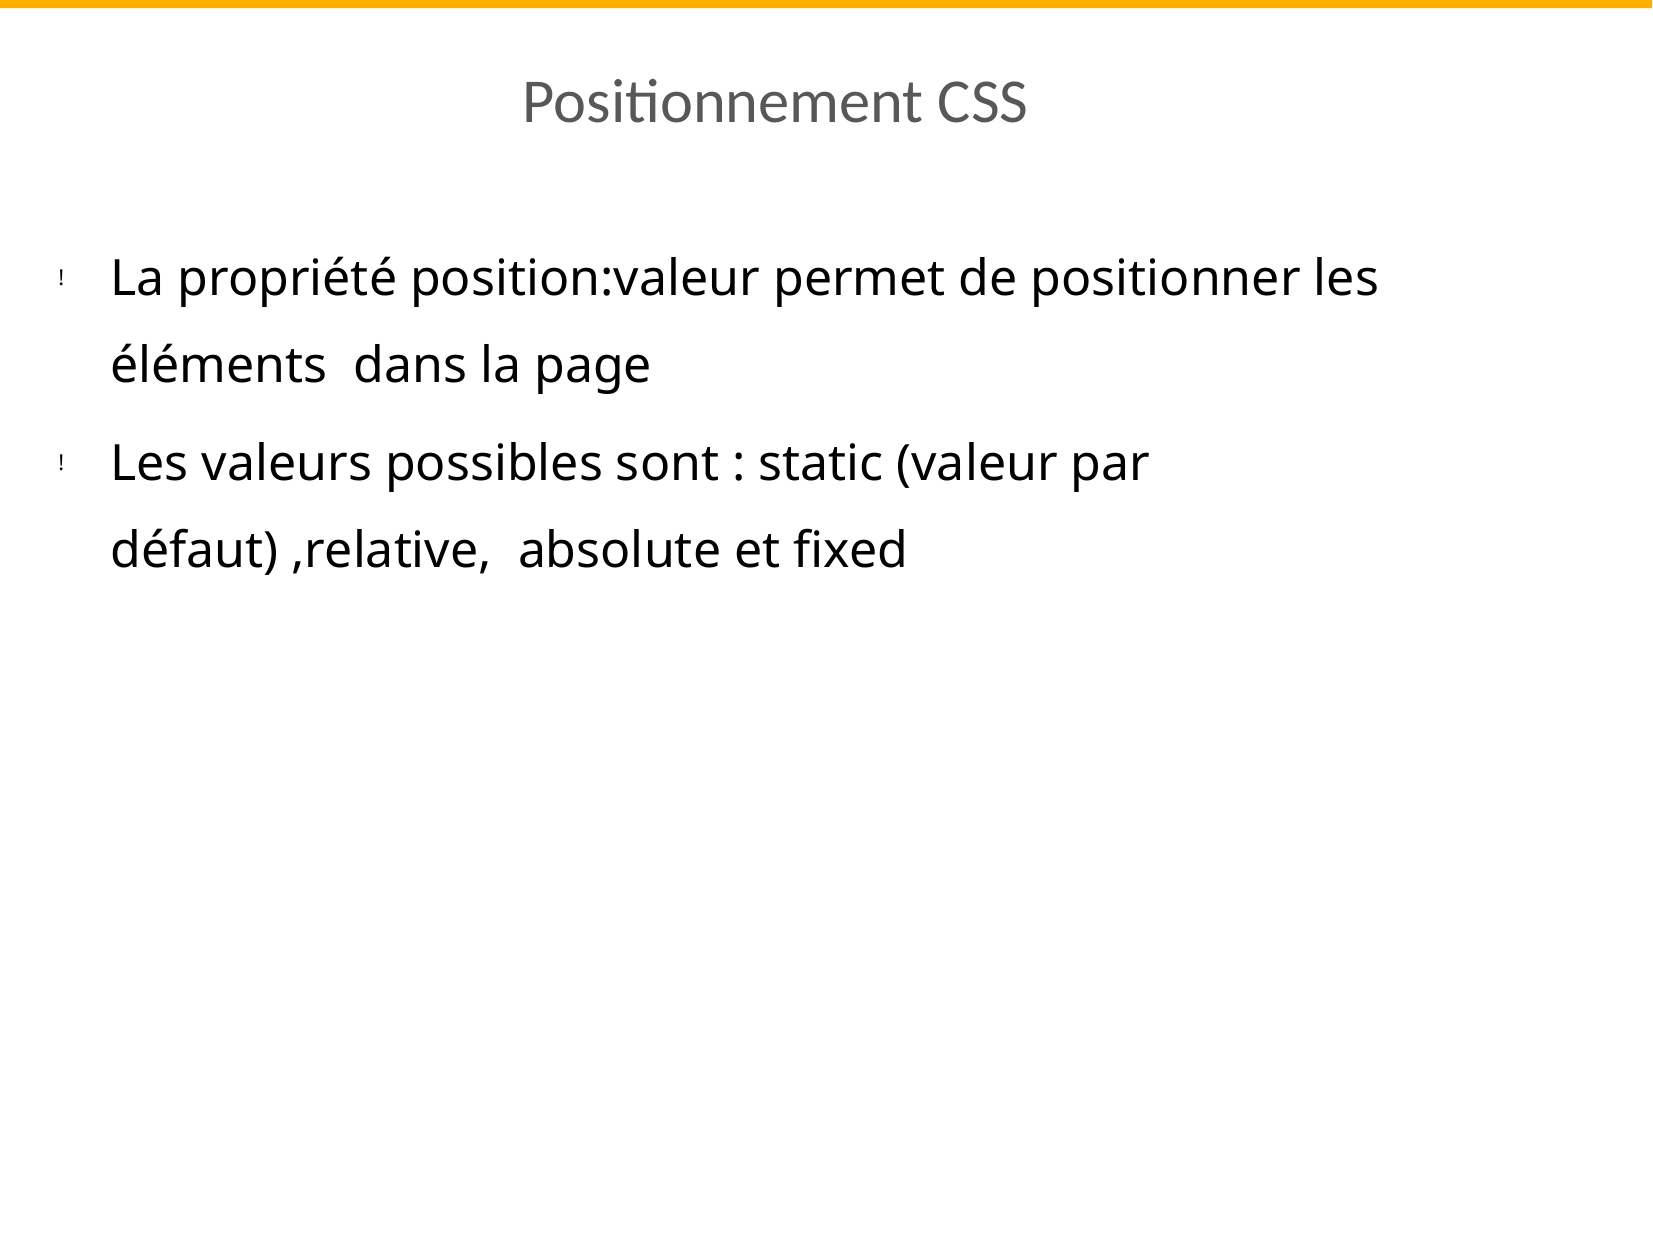

# Positionnement CSS
La propriété position:valeur permet de positionner les éléments dans la page
!
Les valeurs possibles sont : static (valeur par défaut) ,relative, absolute et fixed
!